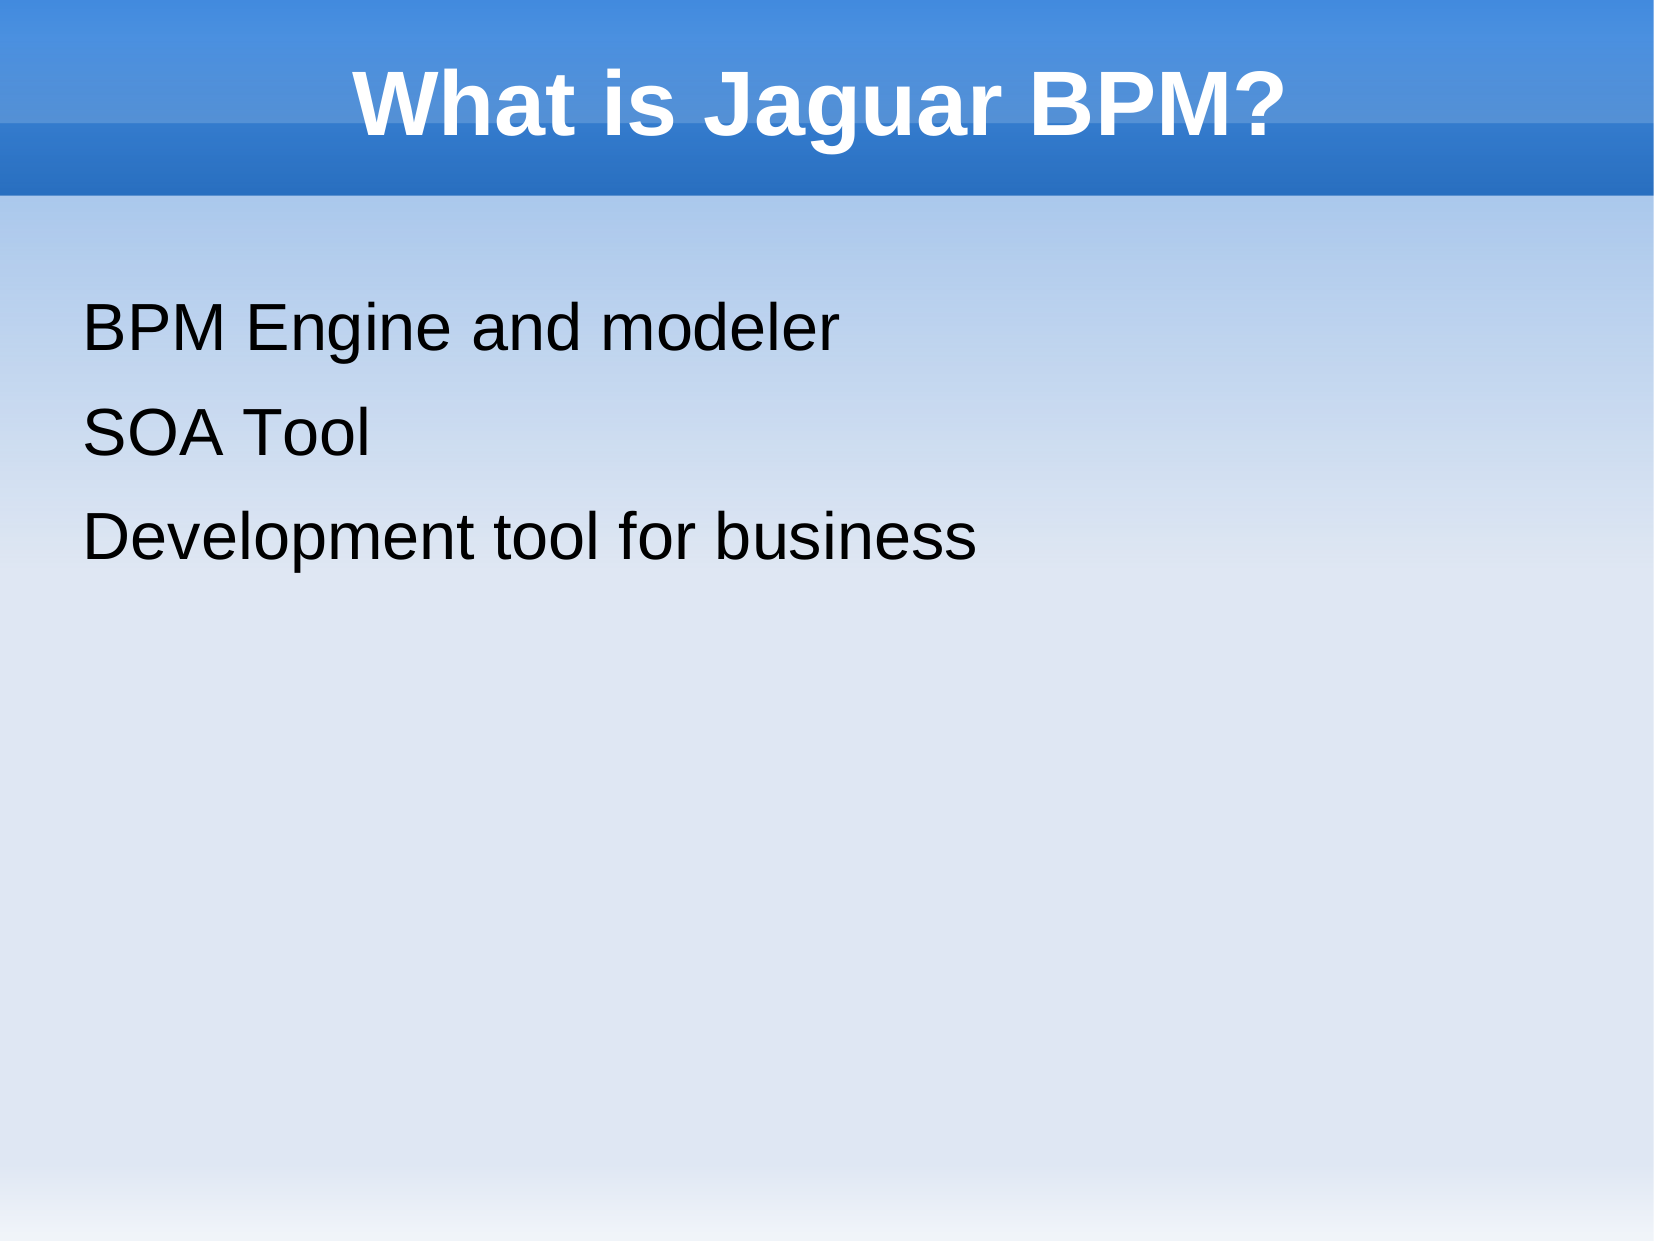

# What is Jaguar BPM?
BPM Engine and modeler
SOA Tool
Development tool for business